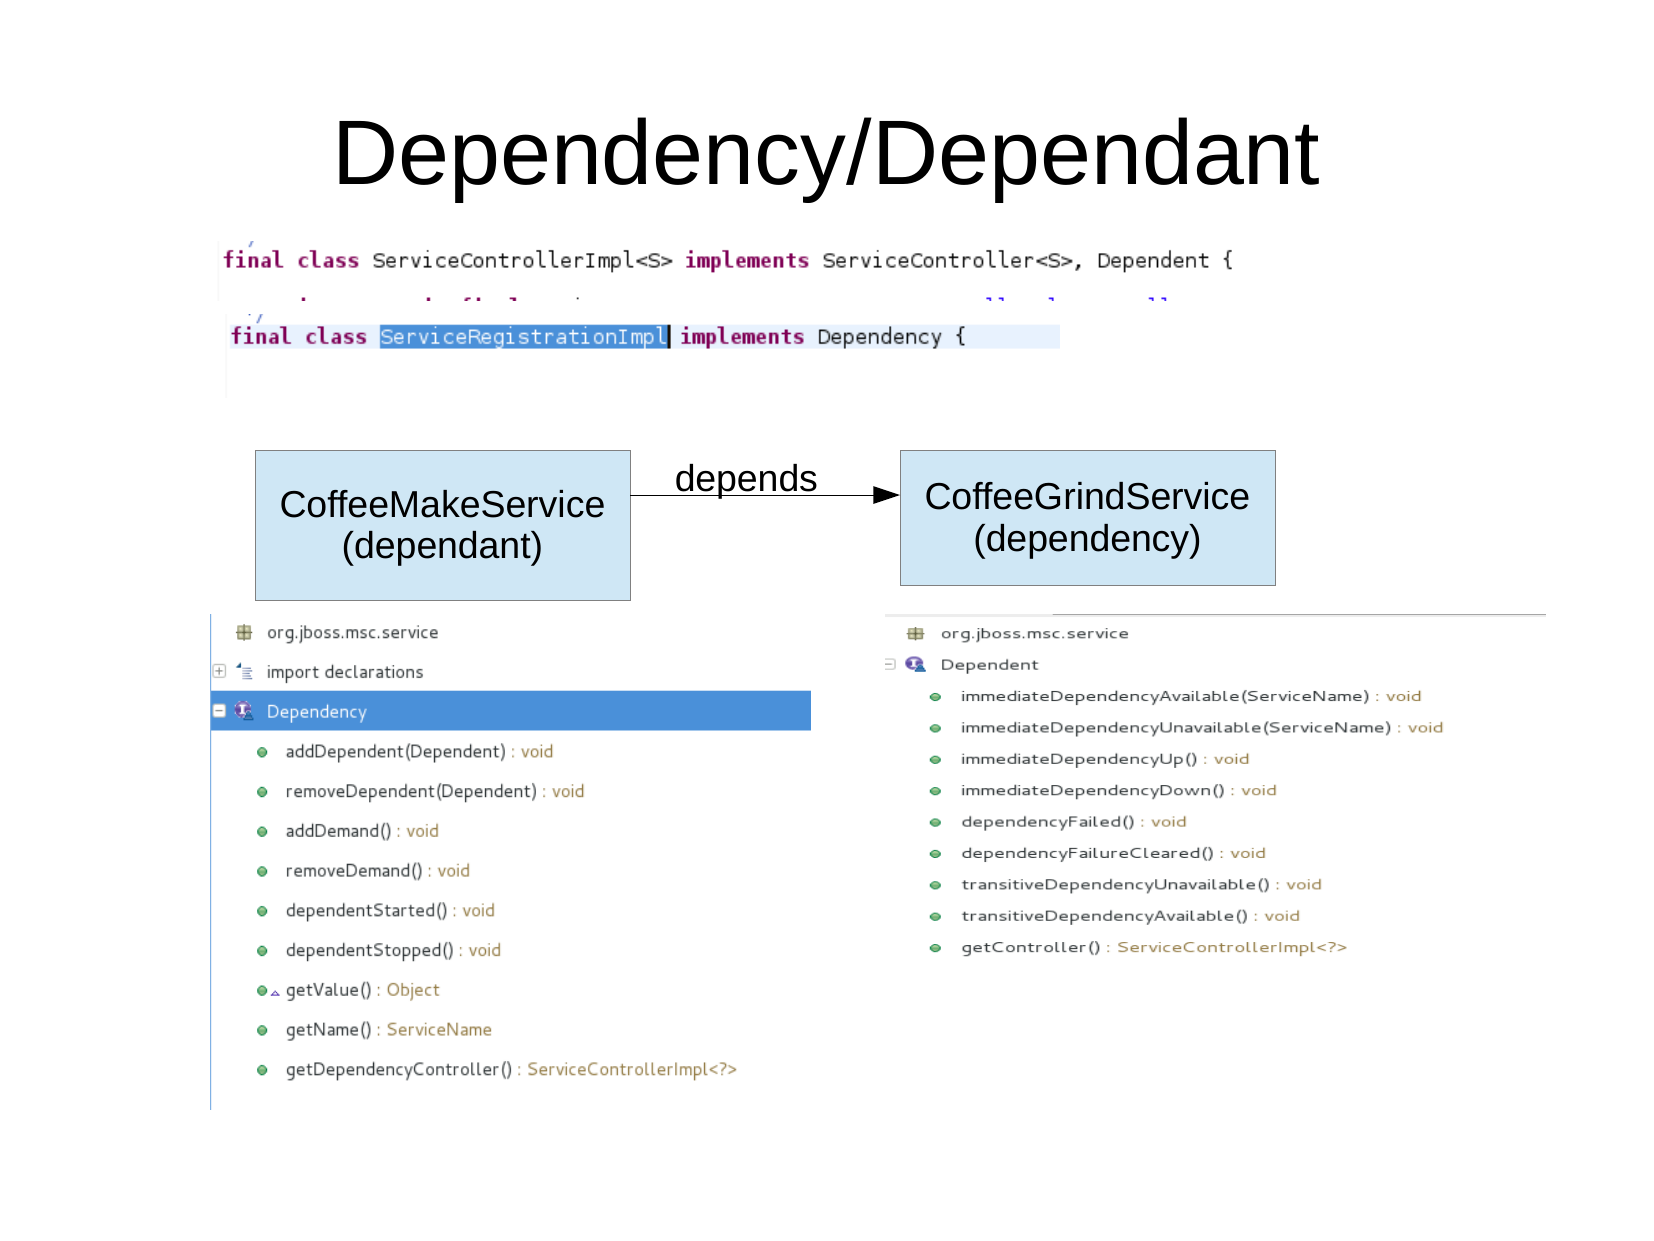

# Dependency/Dependant
CoffeeMakeService
(dependant)
depends
CoffeeGrindService
(dependency)